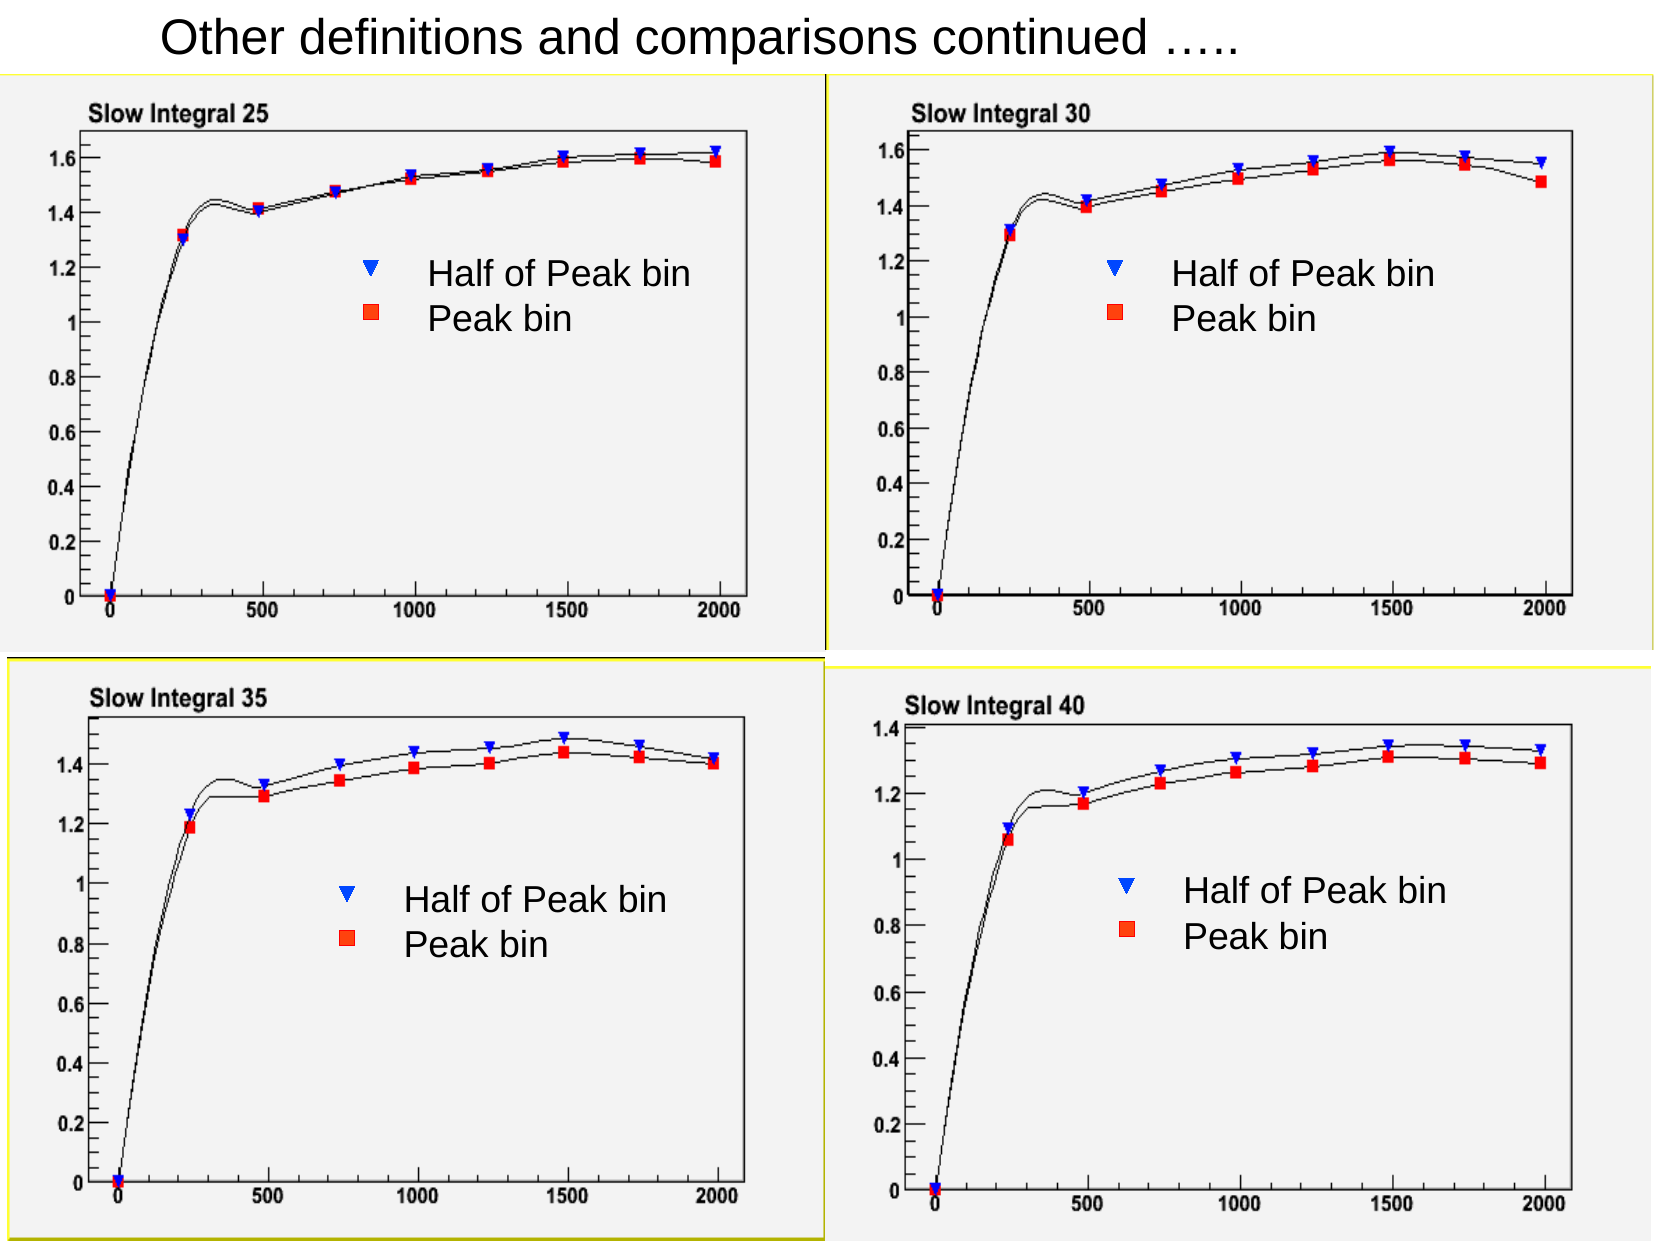

Other definitions and comparisons continued …..
Half of Peak bin
Half of Peak bin
Peak bin
Peak bin
Half of Peak bin
Half of Peak bin
Peak bin
Peak bin